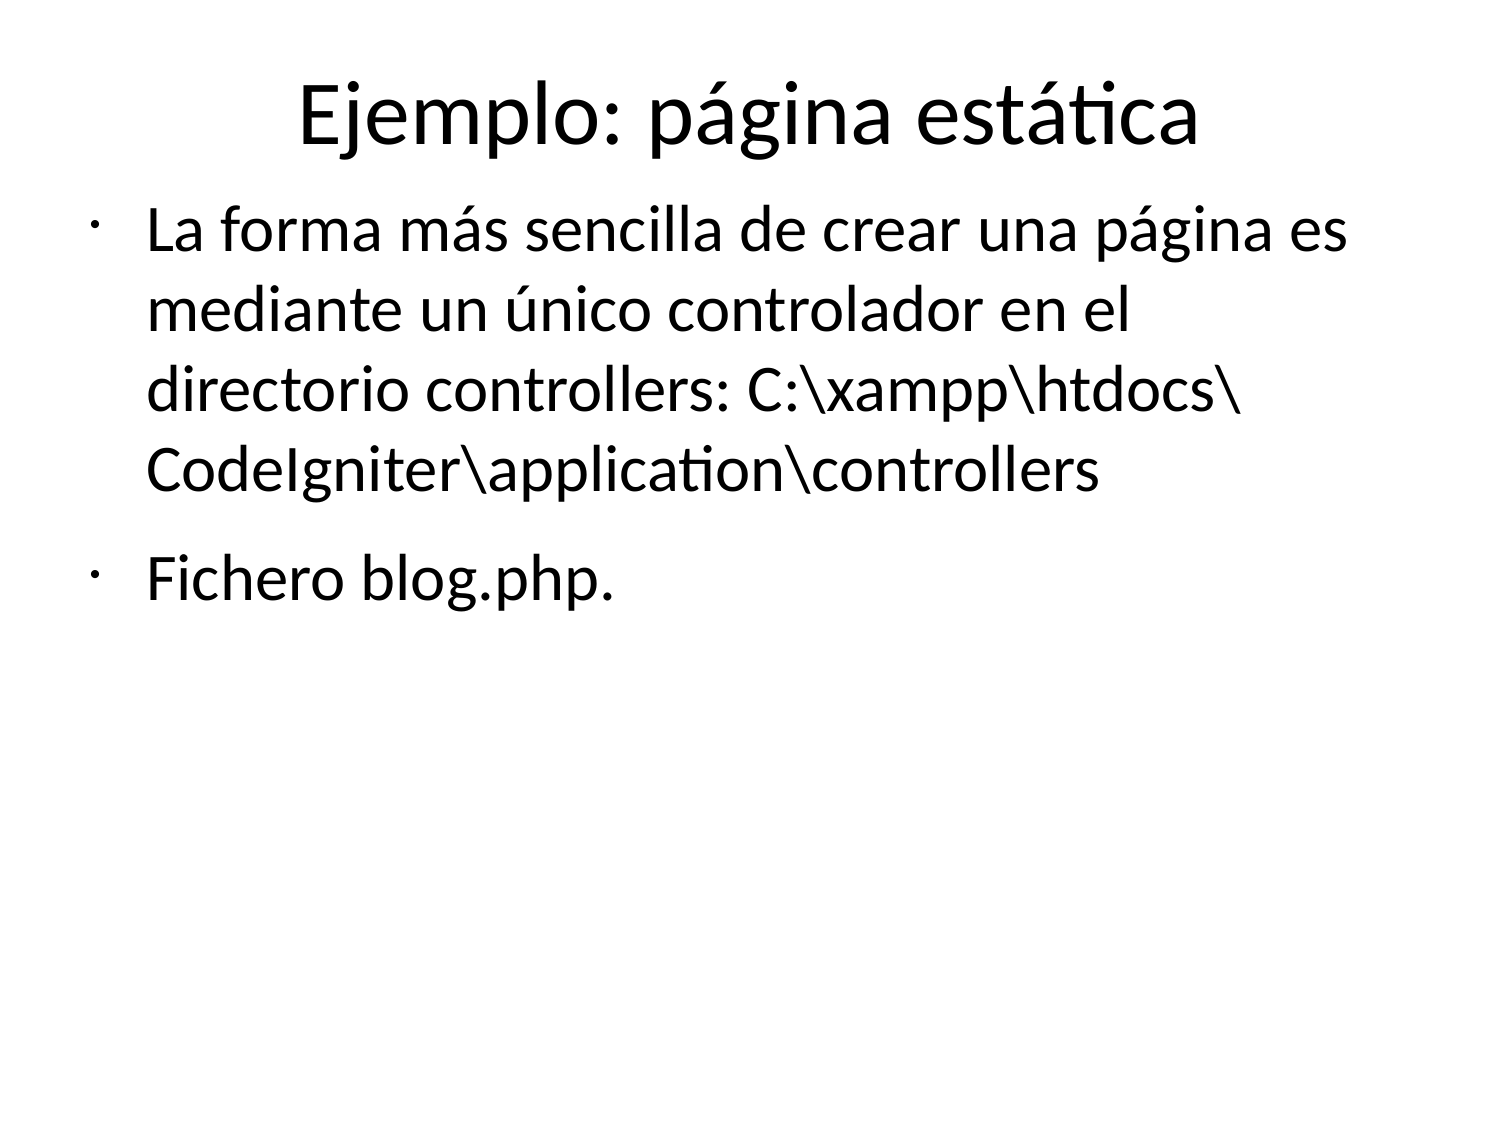

# Ejemplo: página estática
La forma más sencilla de crear una página es mediante un único controlador en el directorio controllers: C:\xampp\htdocs\CodeIgniter\application\controllers
Fichero blog.php.